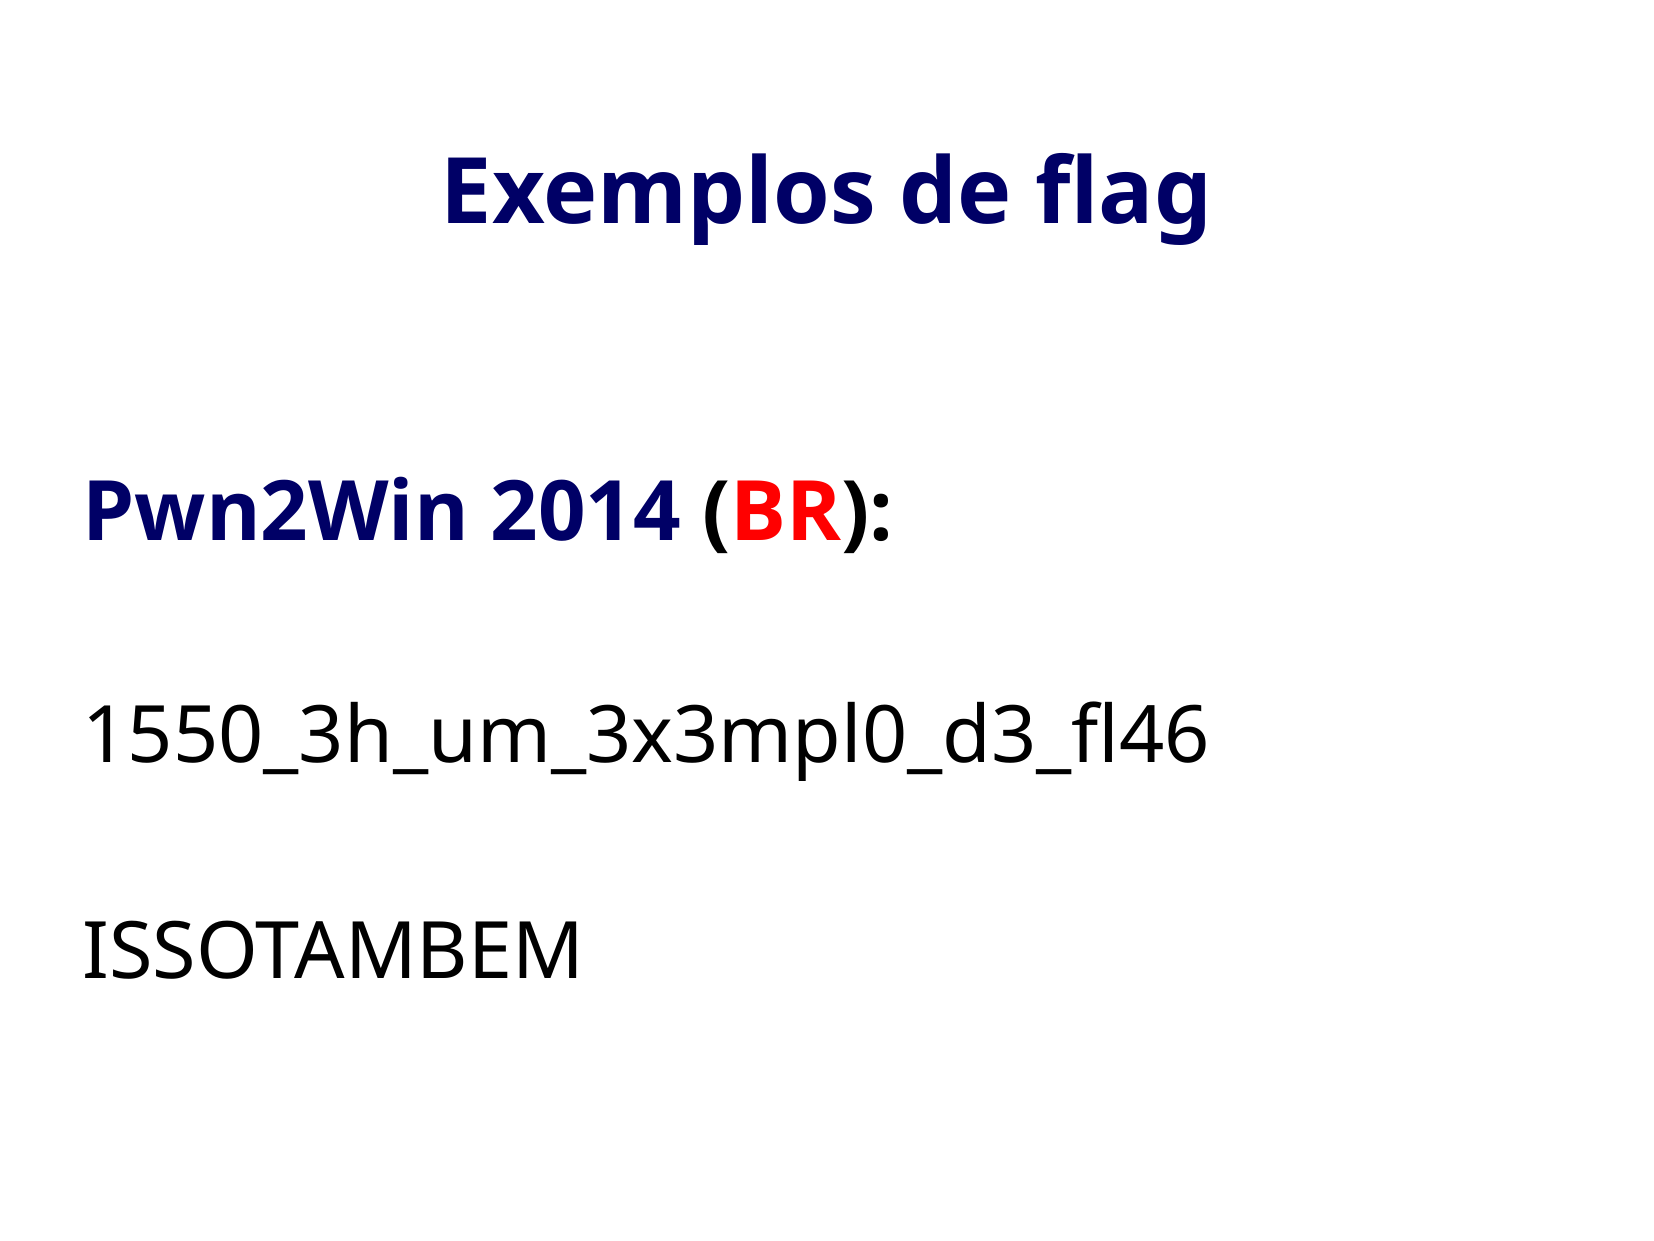

Exemplos de flag
# Pwn2Win 2014 (BR):
1550_3h_um_3x3mpl0_d3_fl46
ISSOTAMBEM